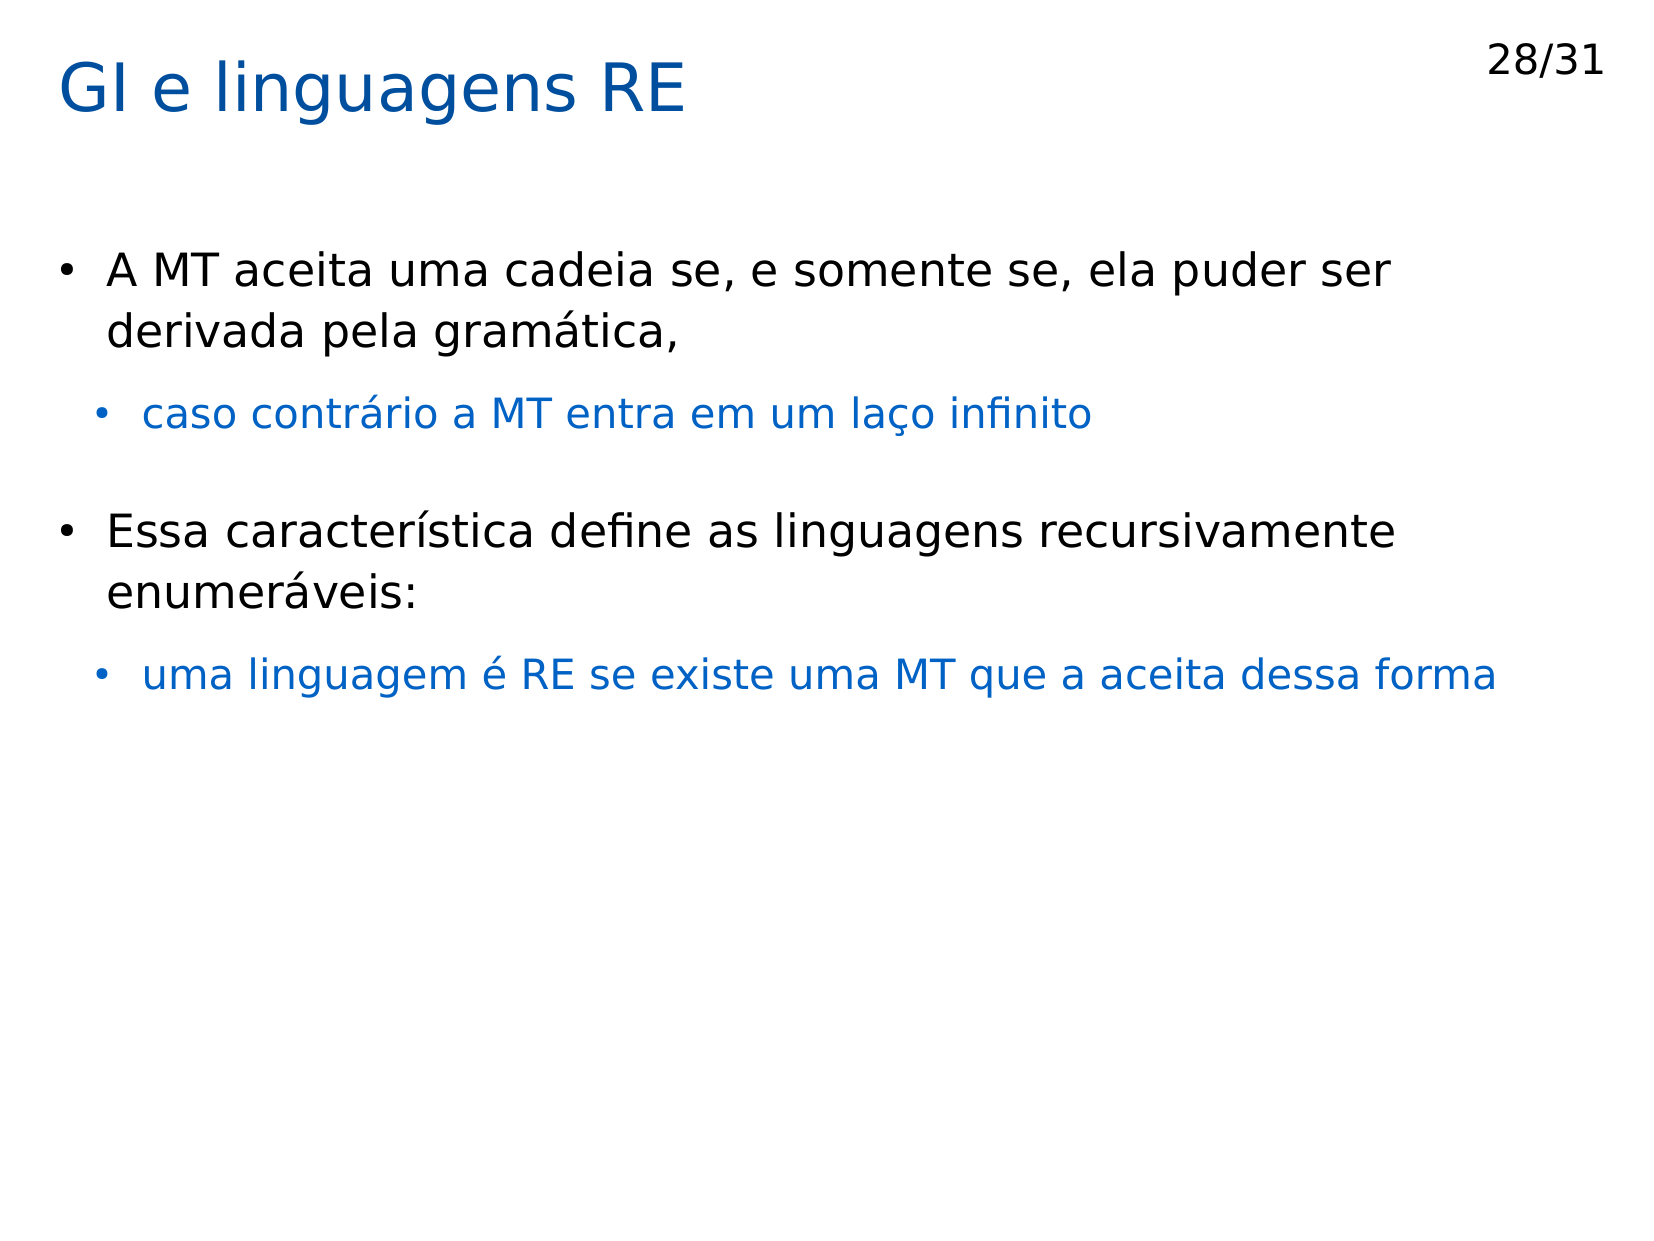

# GI e linguagens RE
28
A MT aceita uma cadeia se, e somente se, ela puder ser derivada pela gramática,
caso contrário a MT entra em um laço infinito
Essa característica define as linguagens recursivamente enumeráveis:
uma linguagem é RE se existe uma MT que a aceita dessa forma